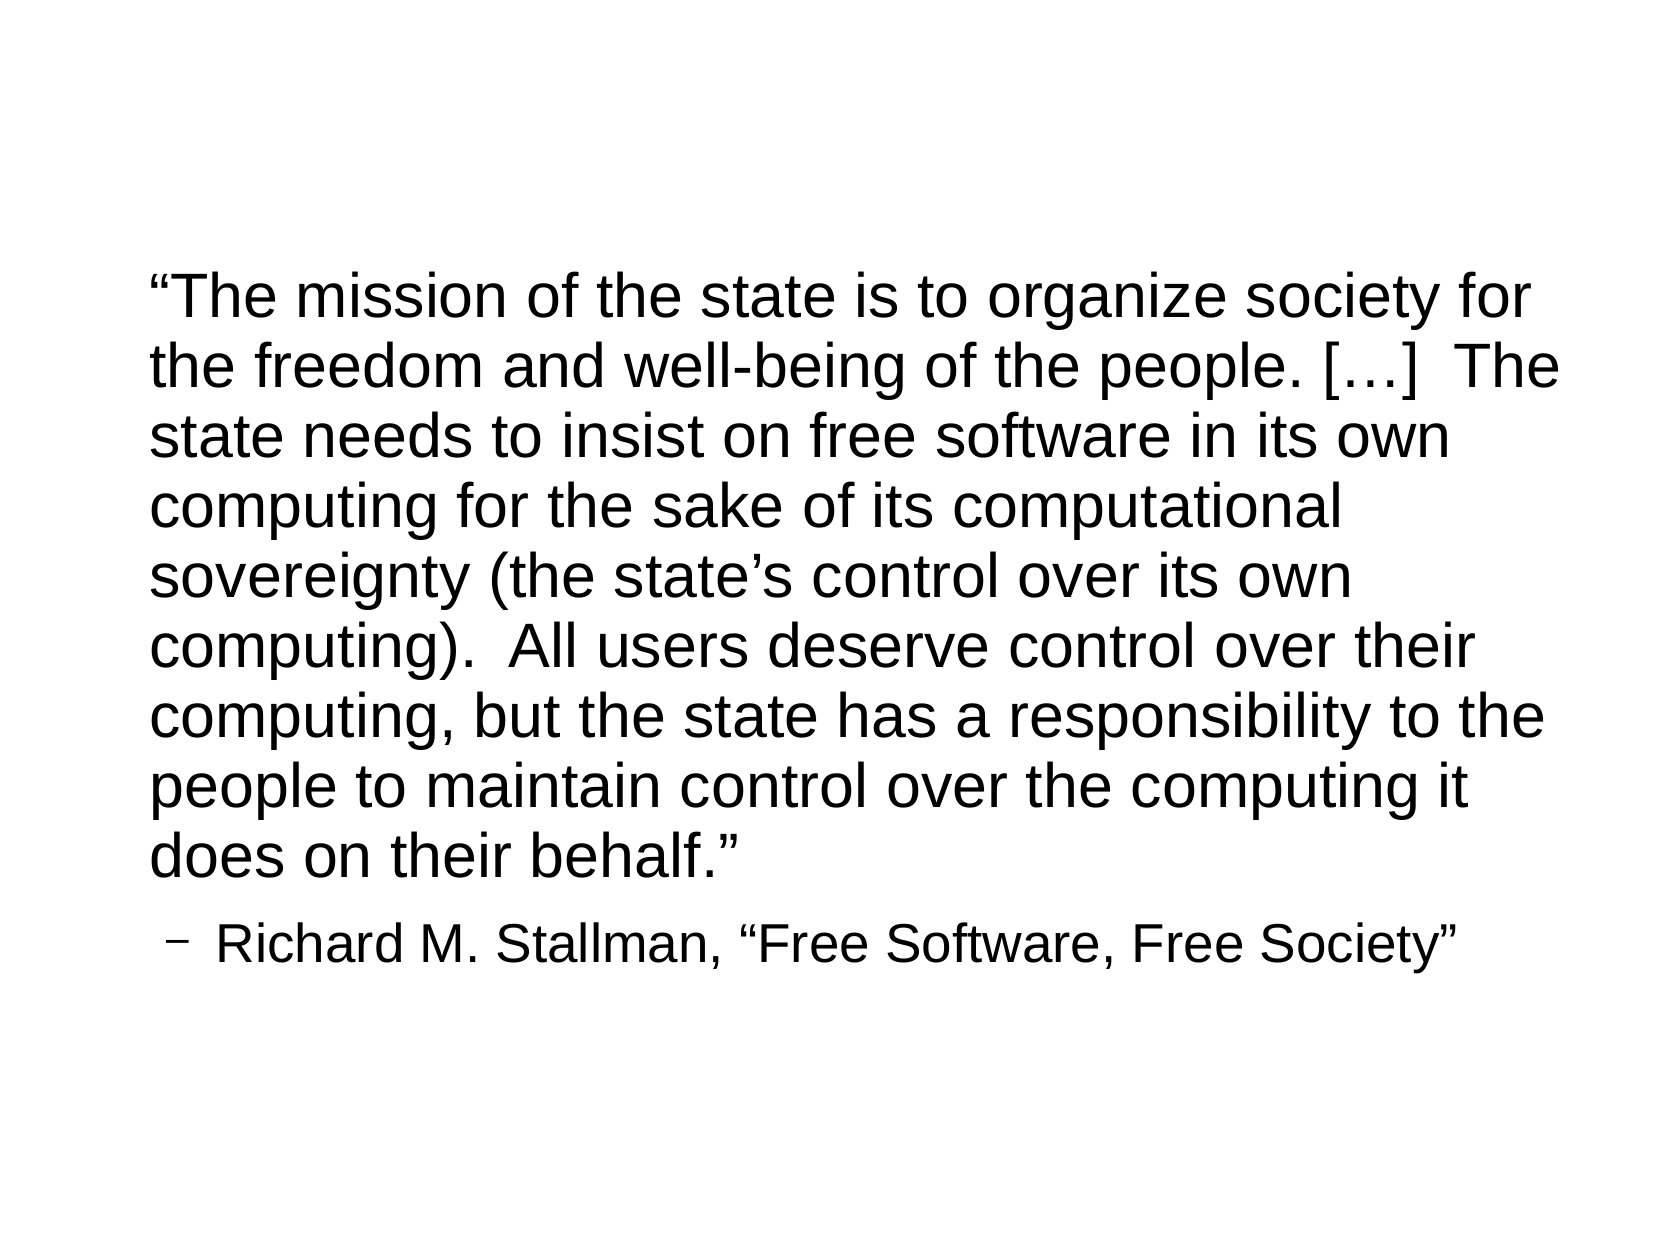

# “The mission of the state is to organize society for the freedom and well-being of the people. […] The state needs to insist on free software in its own computing for the sake of its computational sovereignty (the state’s control over its own computing). All users deserve control over their computing, but the state has a responsibility to the people to maintain control over the computing it does on their behalf.”
Richard M. Stallman, “Free Software, Free Society”